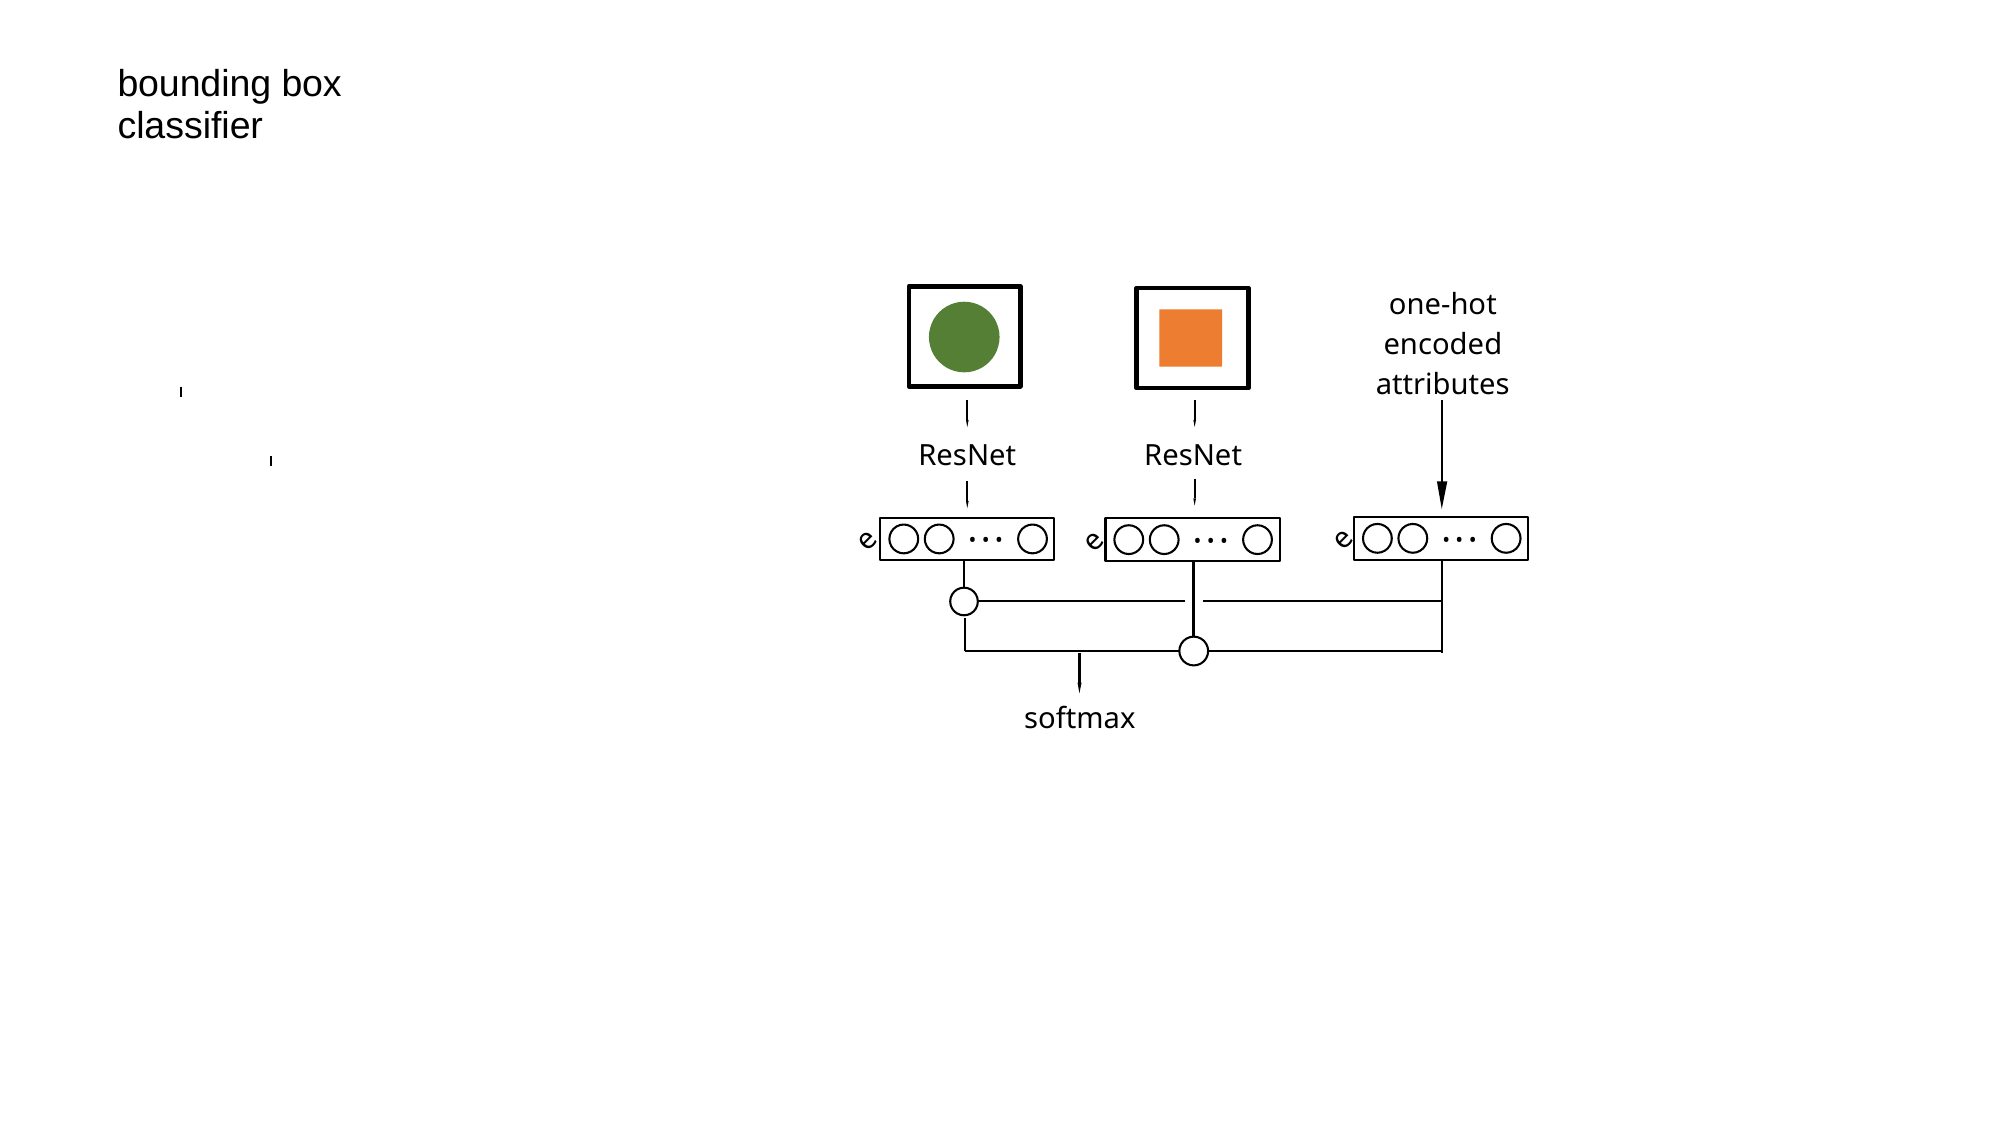

bounding box classifier
one-hot encoded attributes
ResNet
ResNet
e
e
e
• • •
• • •
• • •
softmax